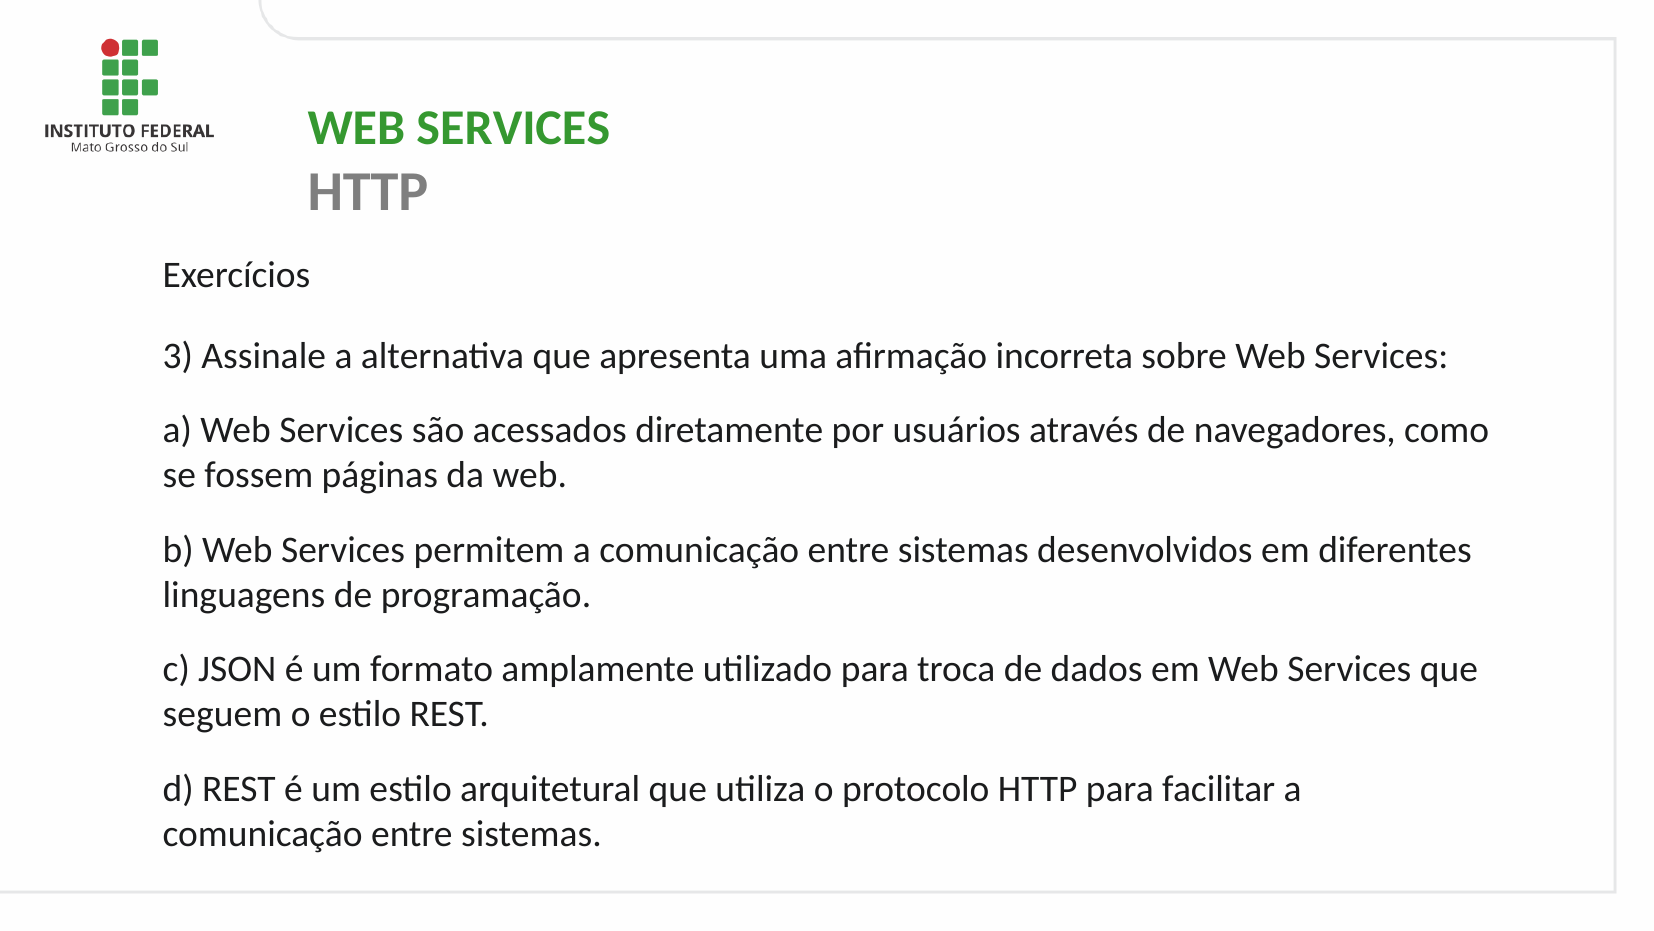

WEB SERVICES
HTTP
# Exercícios
3) Assinale a alternativa que apresenta uma afirmação incorreta sobre Web Services:
a) Web Services são acessados diretamente por usuários através de navegadores, como se fossem páginas da web.
b) Web Services permitem a comunicação entre sistemas desenvolvidos em diferentes linguagens de programação.
c) JSON é um formato amplamente utilizado para troca de dados em Web Services que seguem o estilo REST.
d) REST é um estilo arquitetural que utiliza o protocolo HTTP para facilitar a comunicação entre sistemas.